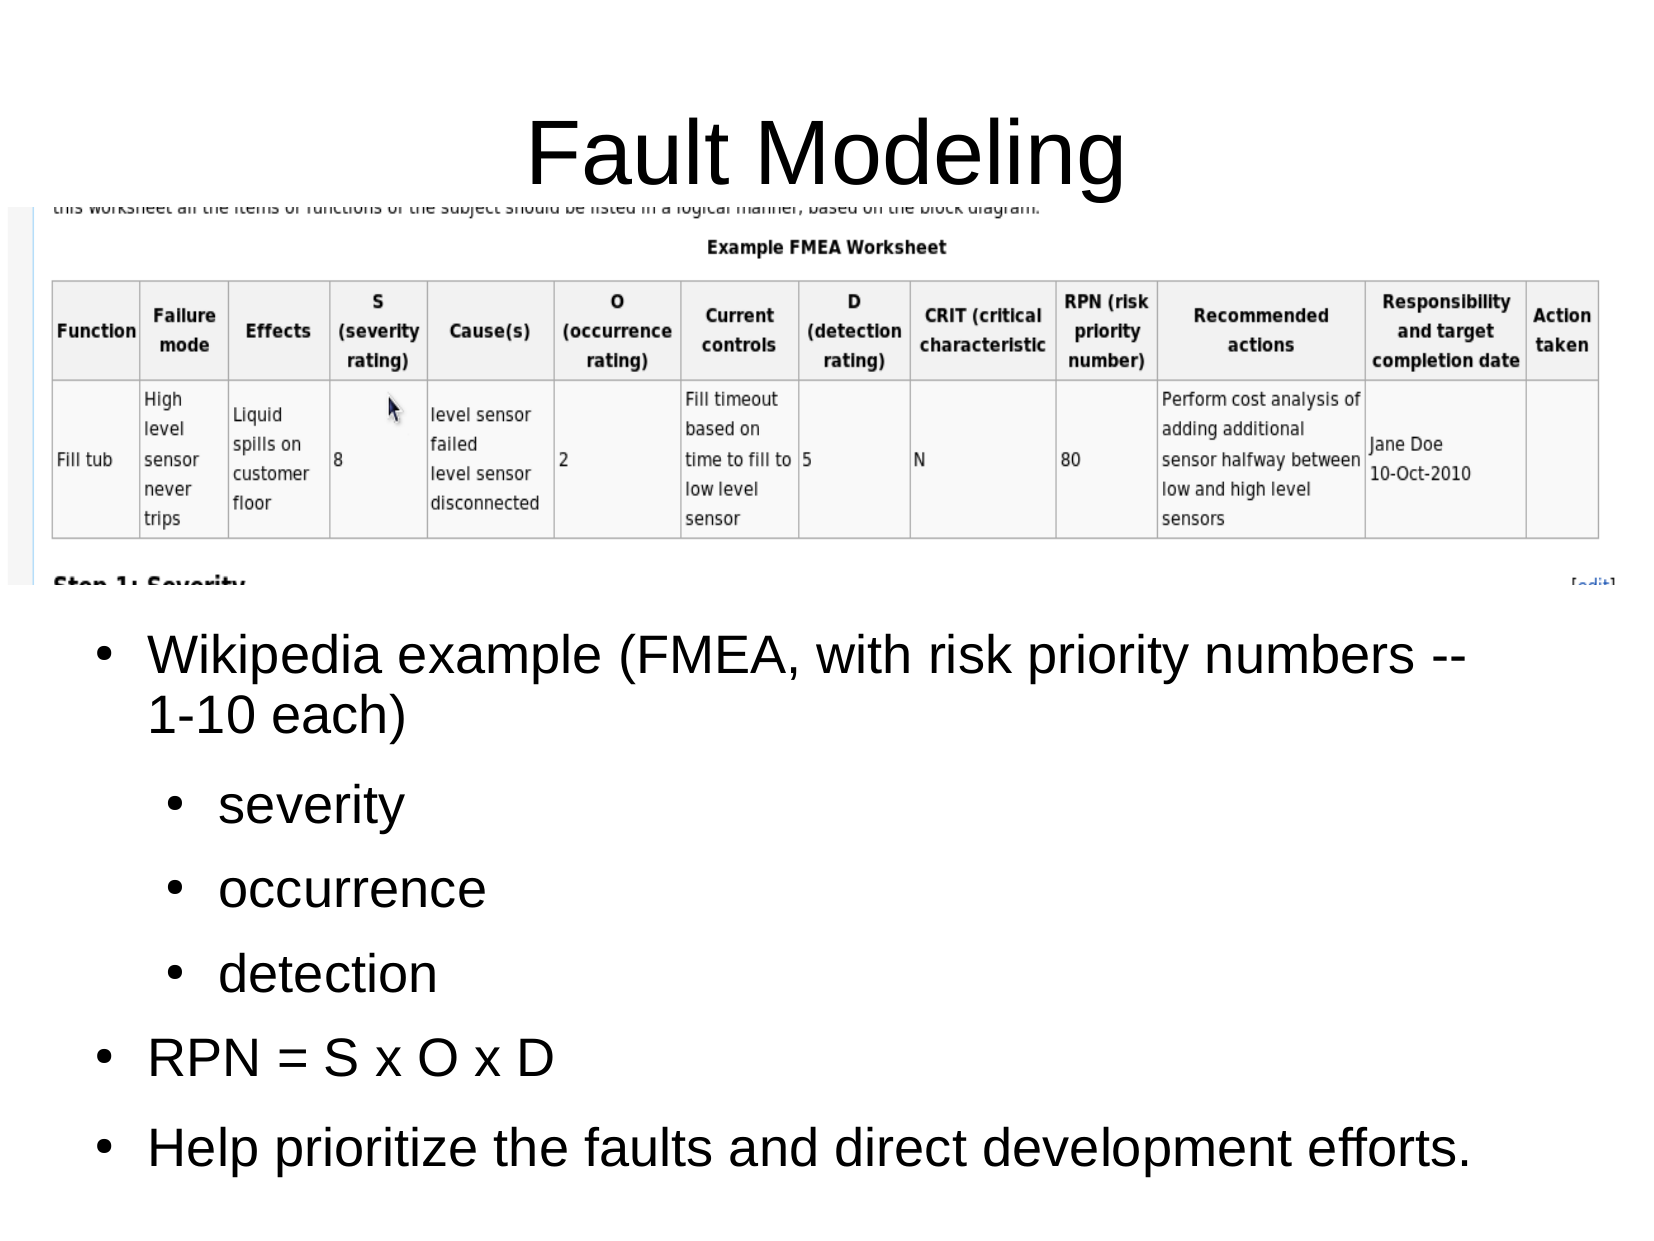

# Fault Modeling
Wikipedia example (FMEA, with risk priority numbers -- 1-10 each)
severity
occurrence
detection
RPN = S x O x D
Help prioritize the faults and direct development efforts.